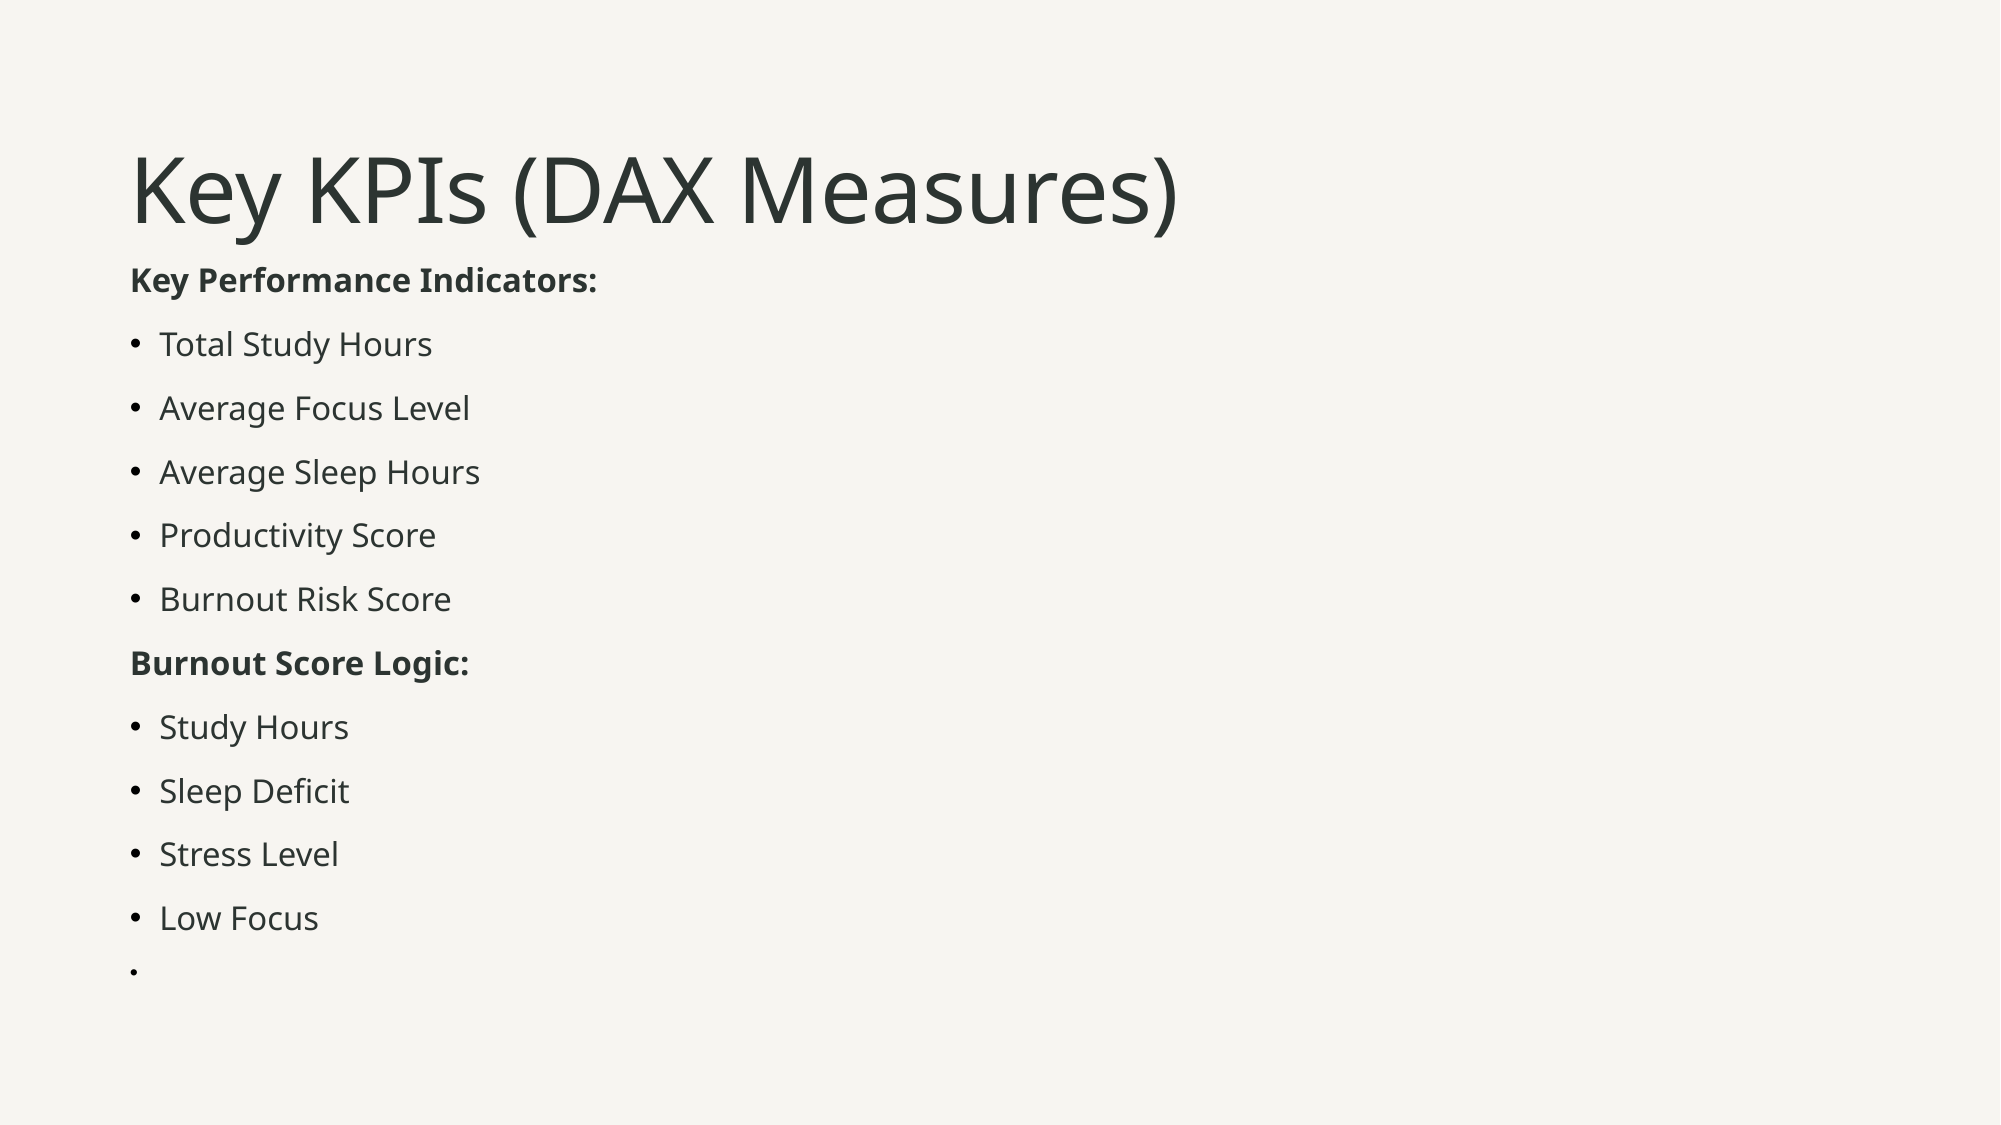

# Key KPIs (DAX Measures)
Key Performance Indicators:
Total Study Hours
Average Focus Level
Average Sleep Hours
Productivity Score
Burnout Risk Score
Burnout Score Logic:
Study Hours
Sleep Deficit
Stress Level
Low Focus